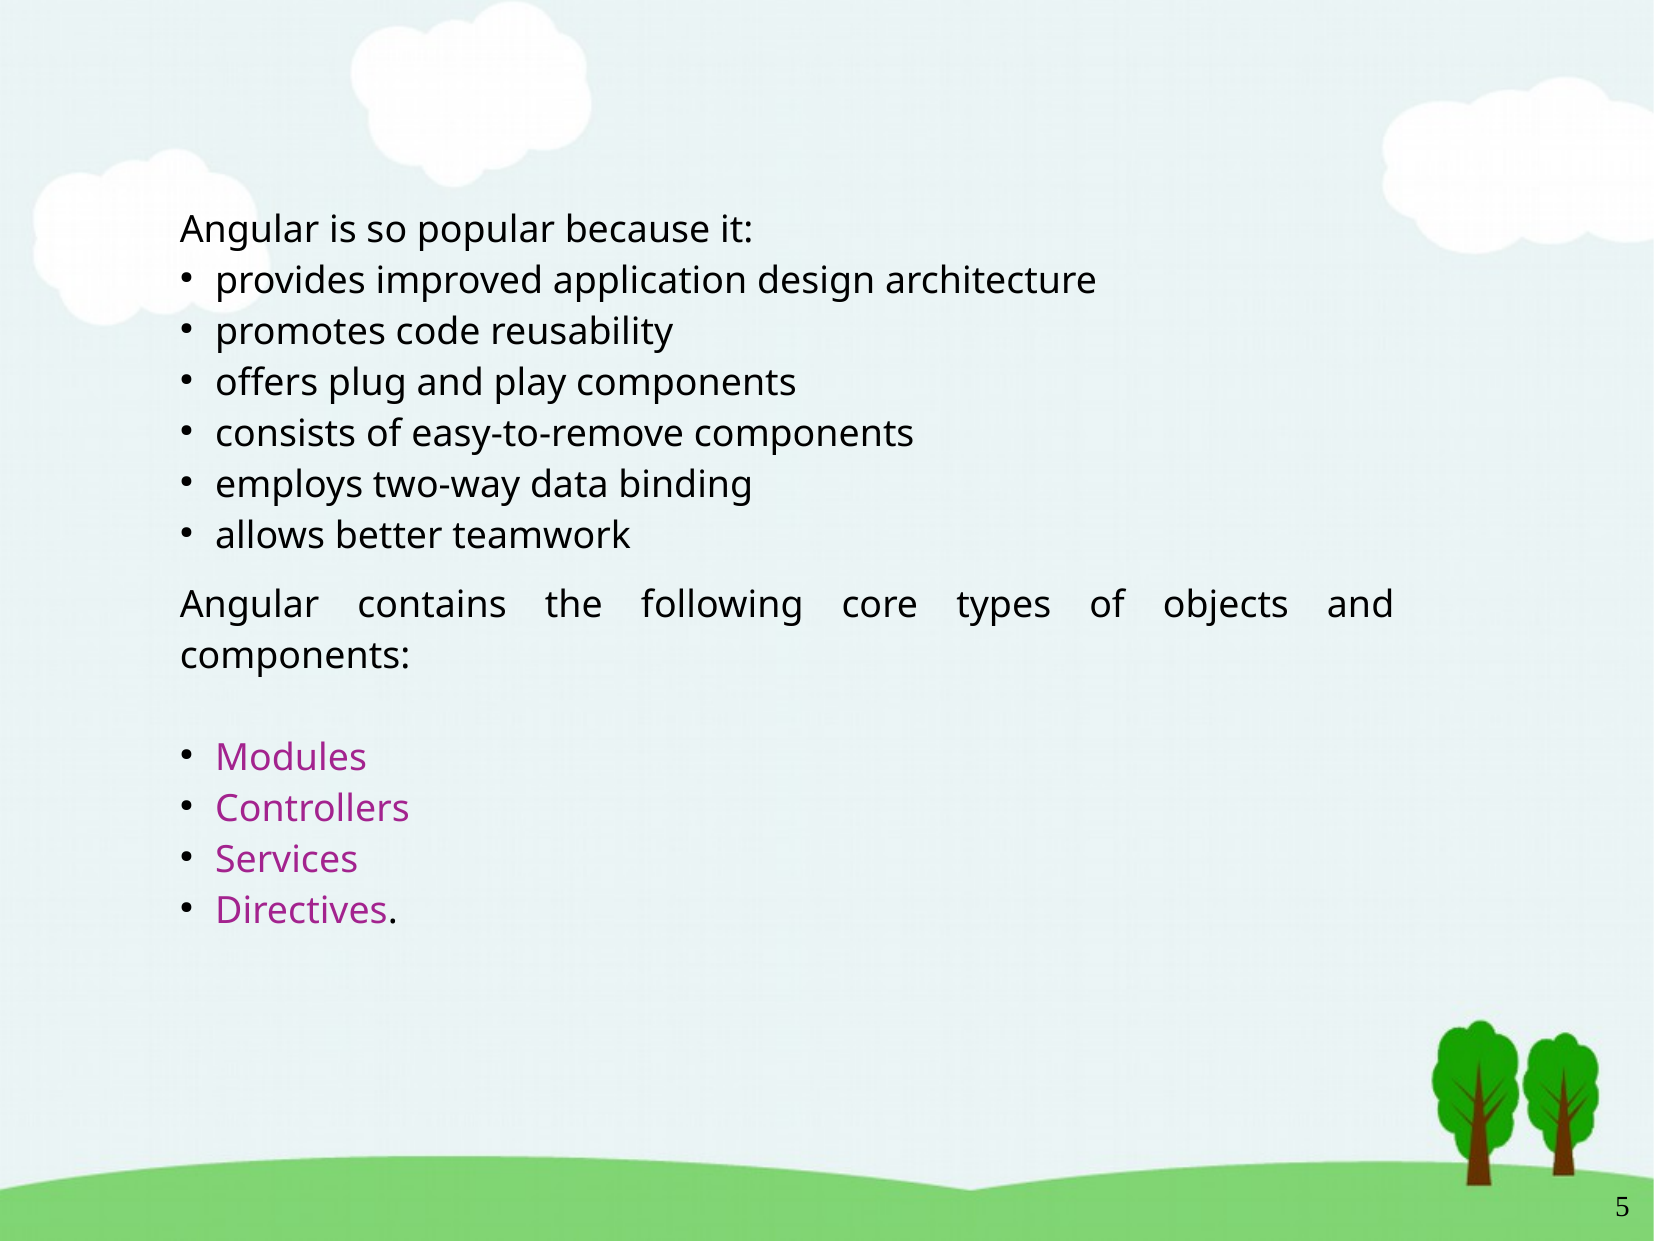

Angular is so popular because it:
provides improved application design architecture
promotes code reusability
offers plug and play components
consists of easy-to-remove components
employs two-way data binding
allows better teamwork
Angular contains the following core types of objects and components:
Modules
Controllers
Services
Directives.
5